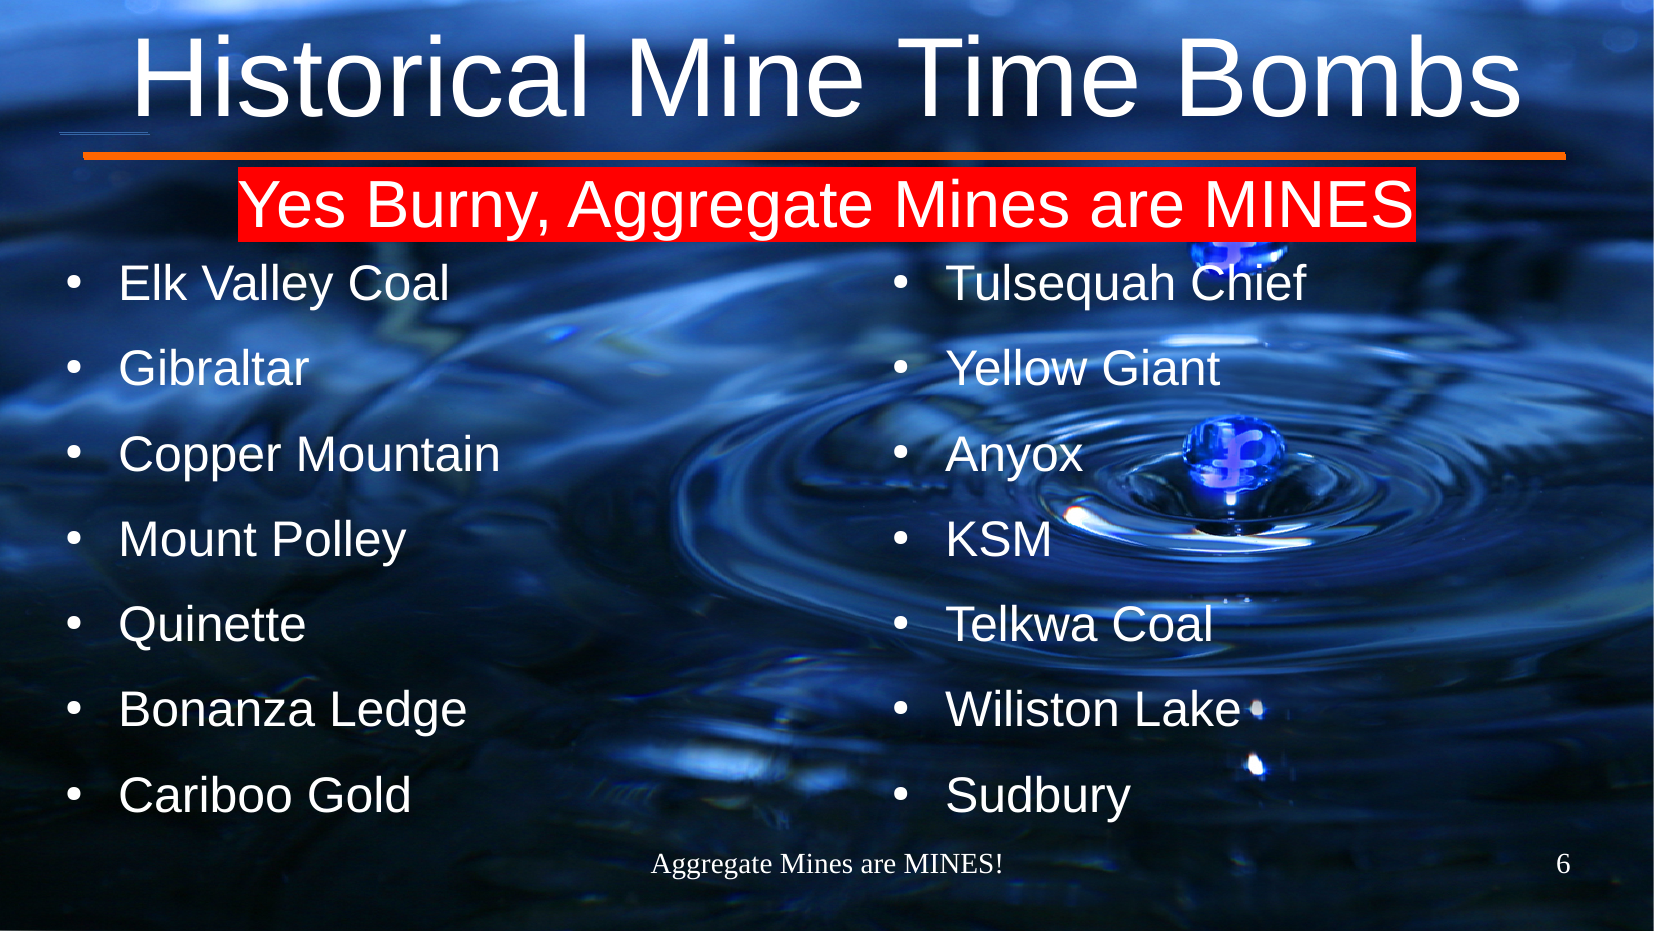

# Historical Mine Time Bombs
Yes Burny, Aggregate Mines are MINES
Elk Valley Coal
Gibraltar
Copper Mountain
Mount Polley
Quinette
Bonanza Ledge
Cariboo Gold
Tulsequah Chief
Yellow Giant
Anyox
KSM
Telkwa Coal
Wiliston Lake
Sudbury
Aggregate Mines are MINES!
6